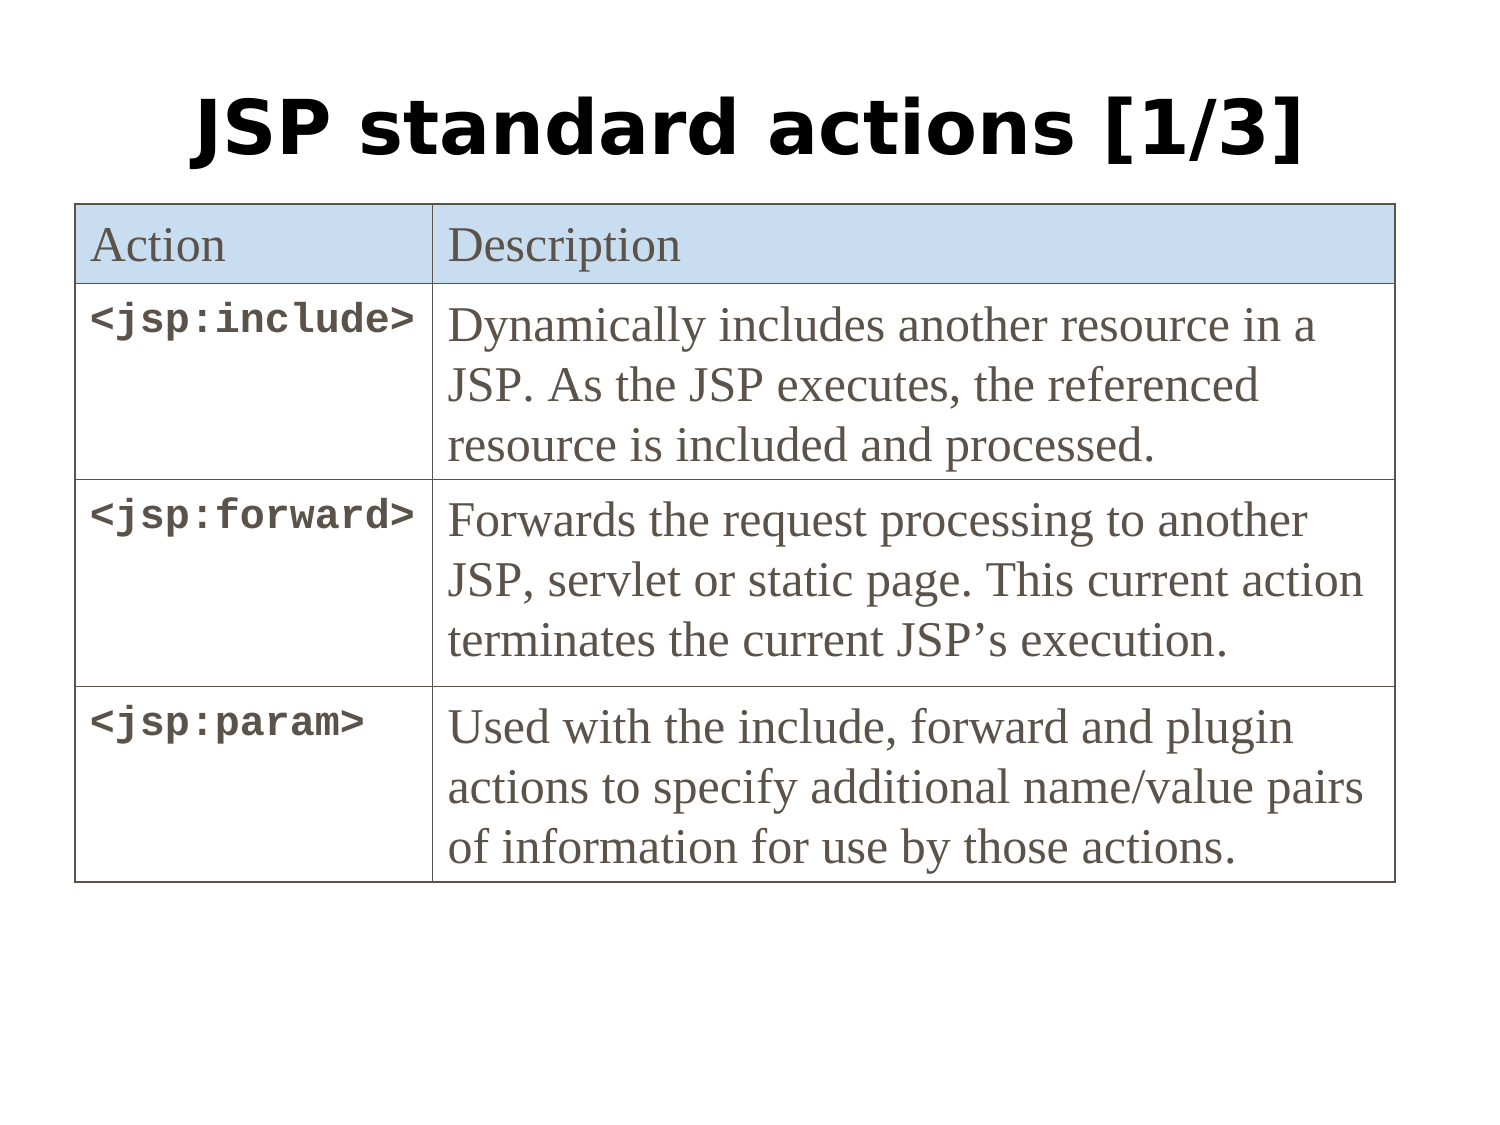

# JSP standard actions [1/3]
| Action | Description |
| --- | --- |
| <jsp:include> | Dynamically includes another resource in a JSP. As the JSP executes, the referenced resource is included and processed. |
| <jsp:forward> | Forwards the request processing to another JSP, servlet or static page. This current action terminates the current JSP’s execution. |
| <jsp:param> | Used with the include, forward and plugin actions to specify additional name/value pairs of information for use by those actions. |